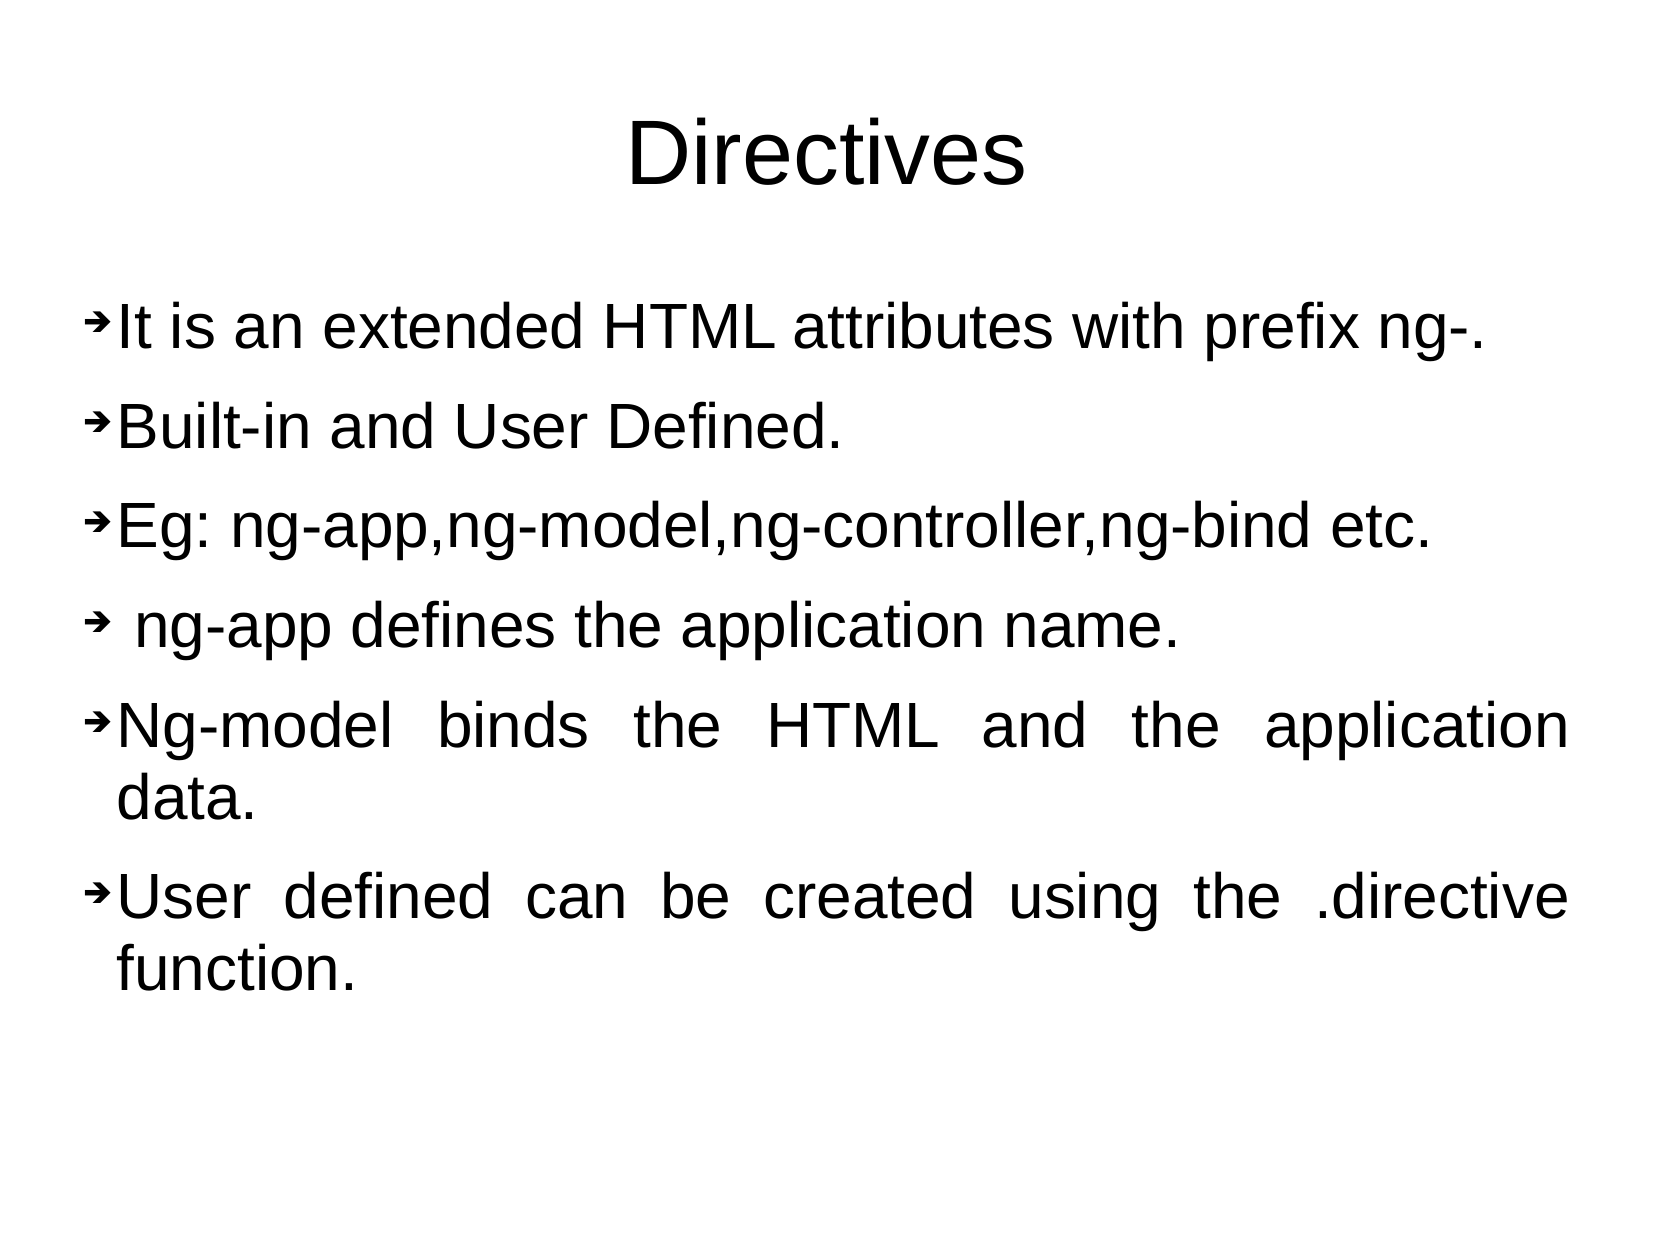

# Directives
It is an extended HTML attributes with prefix ng-.
Built-in and User Defined.
Eg: ng-app,ng-model,ng-controller,ng-bind etc.
 ng-app defines the application name.
Ng-model binds the HTML and the application data.
User defined can be created using the .directive function.